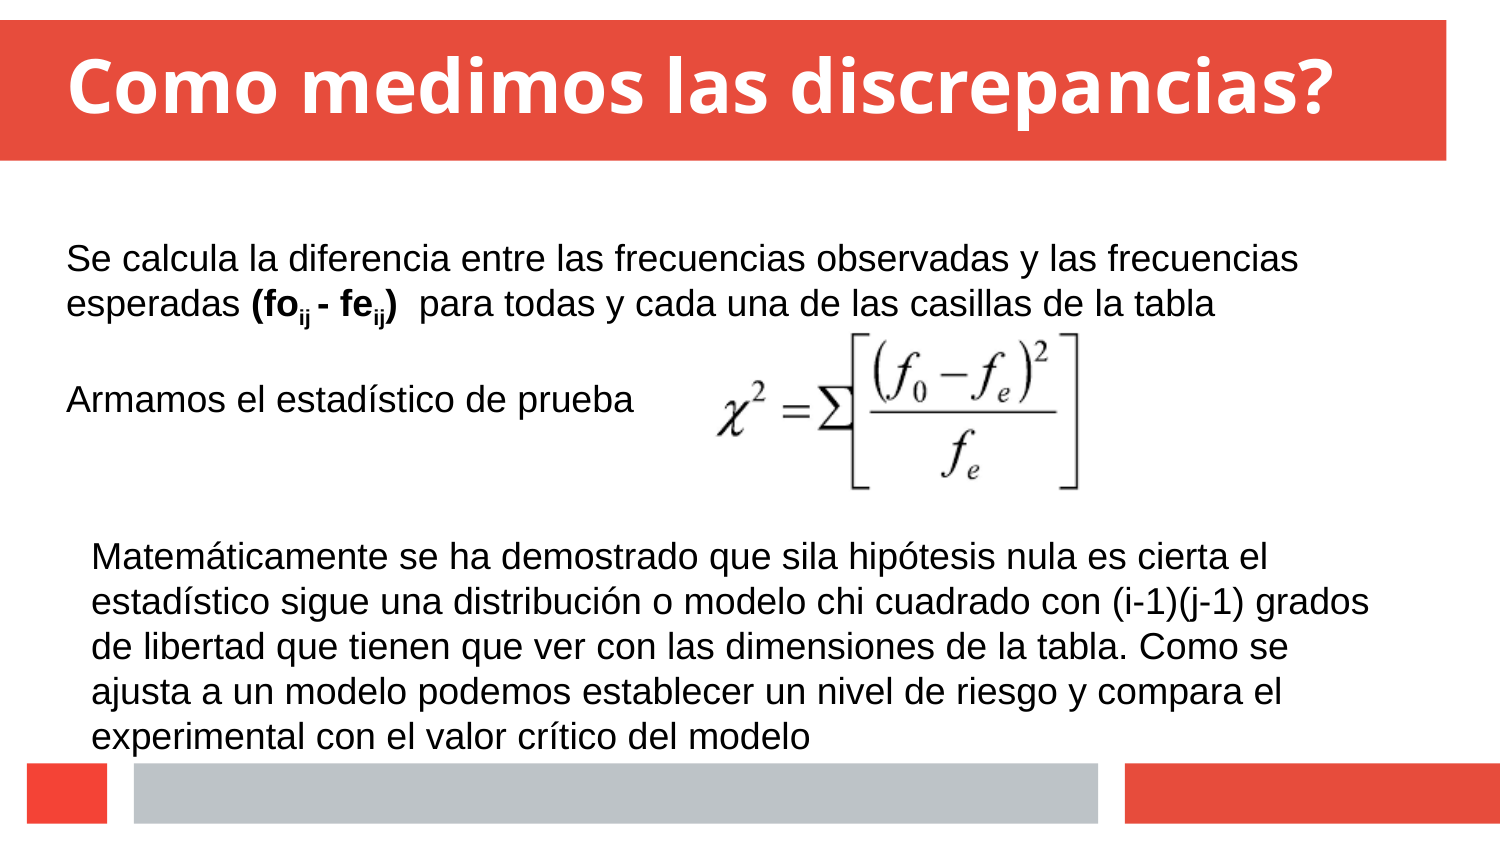

# Como medimos las discrepancias?
Se calcula la diferencia entre las frecuencias observadas y las frecuencias esperadas (foij - feij) para todas y cada una de las casillas de la tabla
Armamos el estadístico de prueba
Matemáticamente se ha demostrado que sila hipótesis nula es cierta el estadístico sigue una distribución o modelo chi cuadrado con (i-1)(j-1) grados de libertad que tienen que ver con las dimensiones de la tabla. Como se ajusta a un modelo podemos establecer un nivel de riesgo y compara el experimental con el valor crítico del modelo